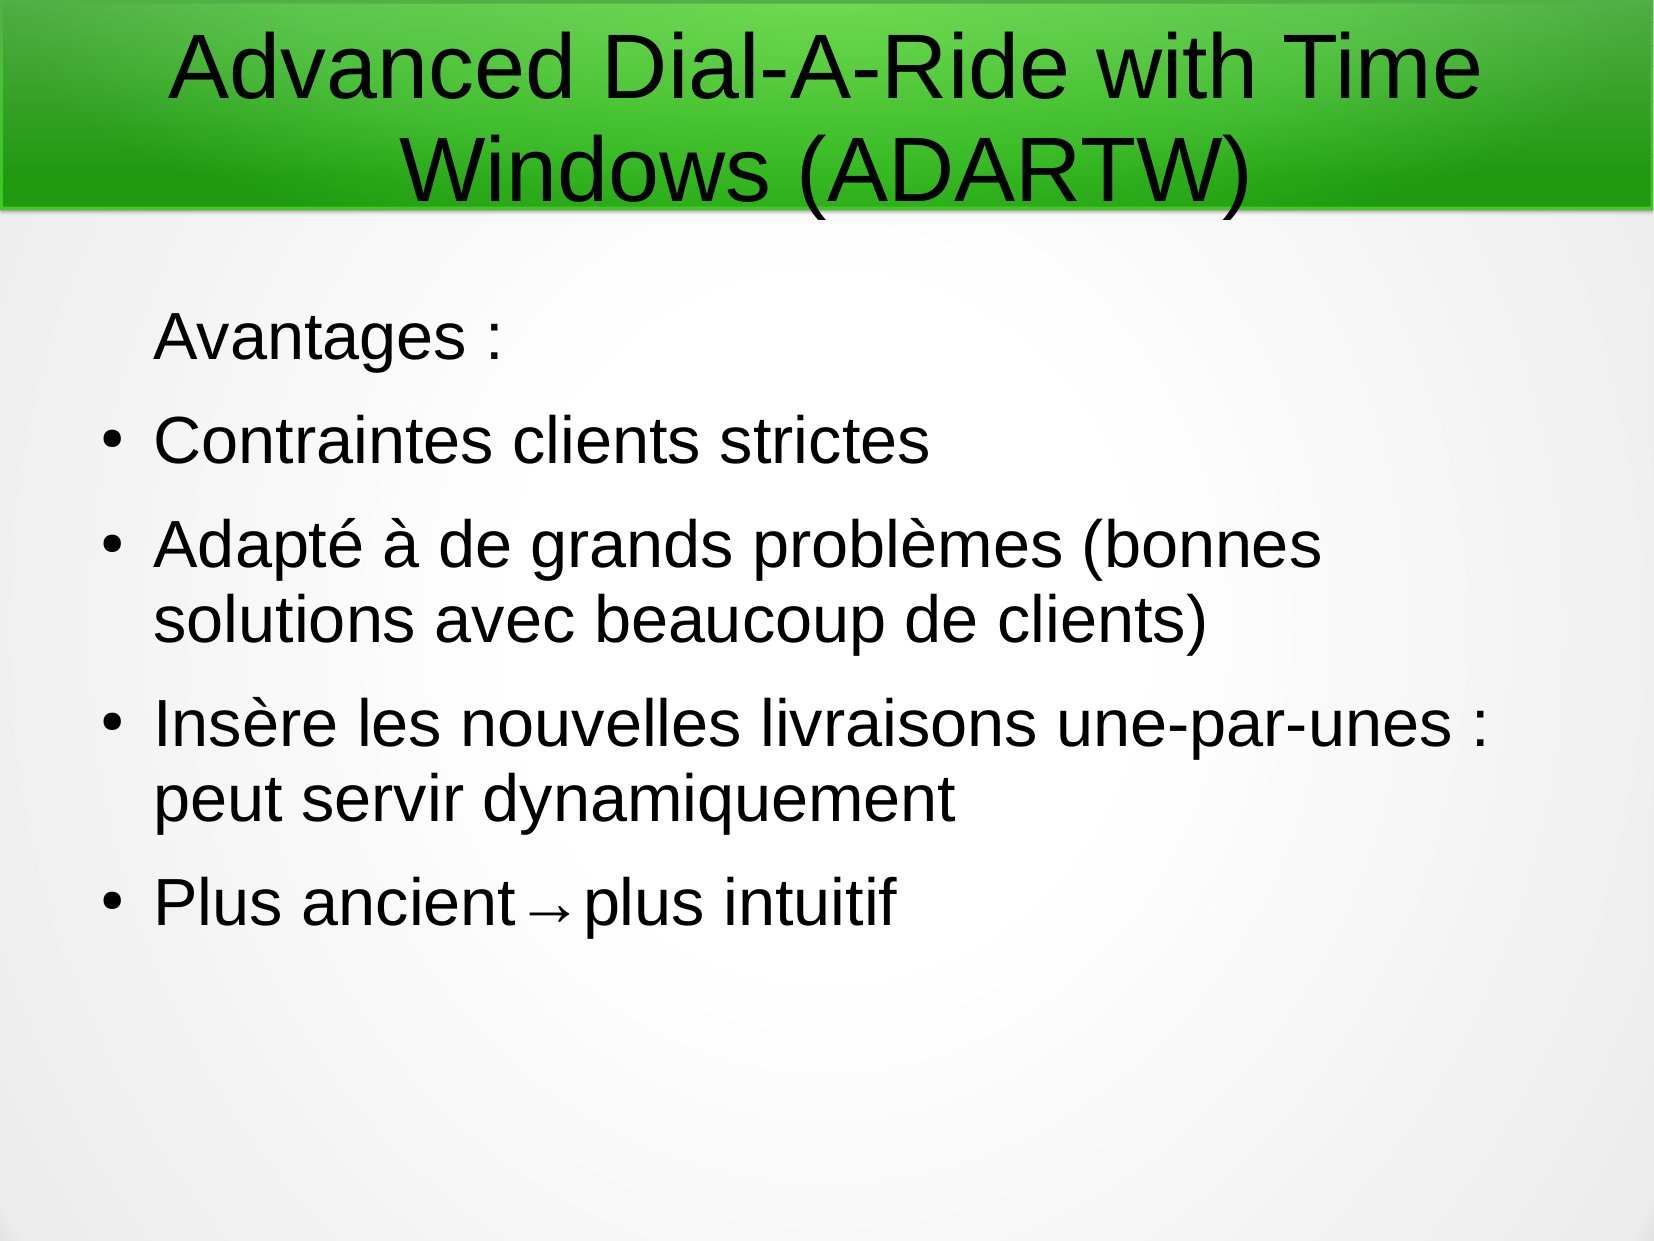

# Advanced Dial-A-Ride with Time Windows (ADARTW)
Avantages :
Contraintes clients strictes
Adapté à de grands problèmes (bonnes solutions avec beaucoup de clients)
Insère les nouvelles livraisons une-par-unes : peut servir dynamiquement
Plus ancient→plus intuitif